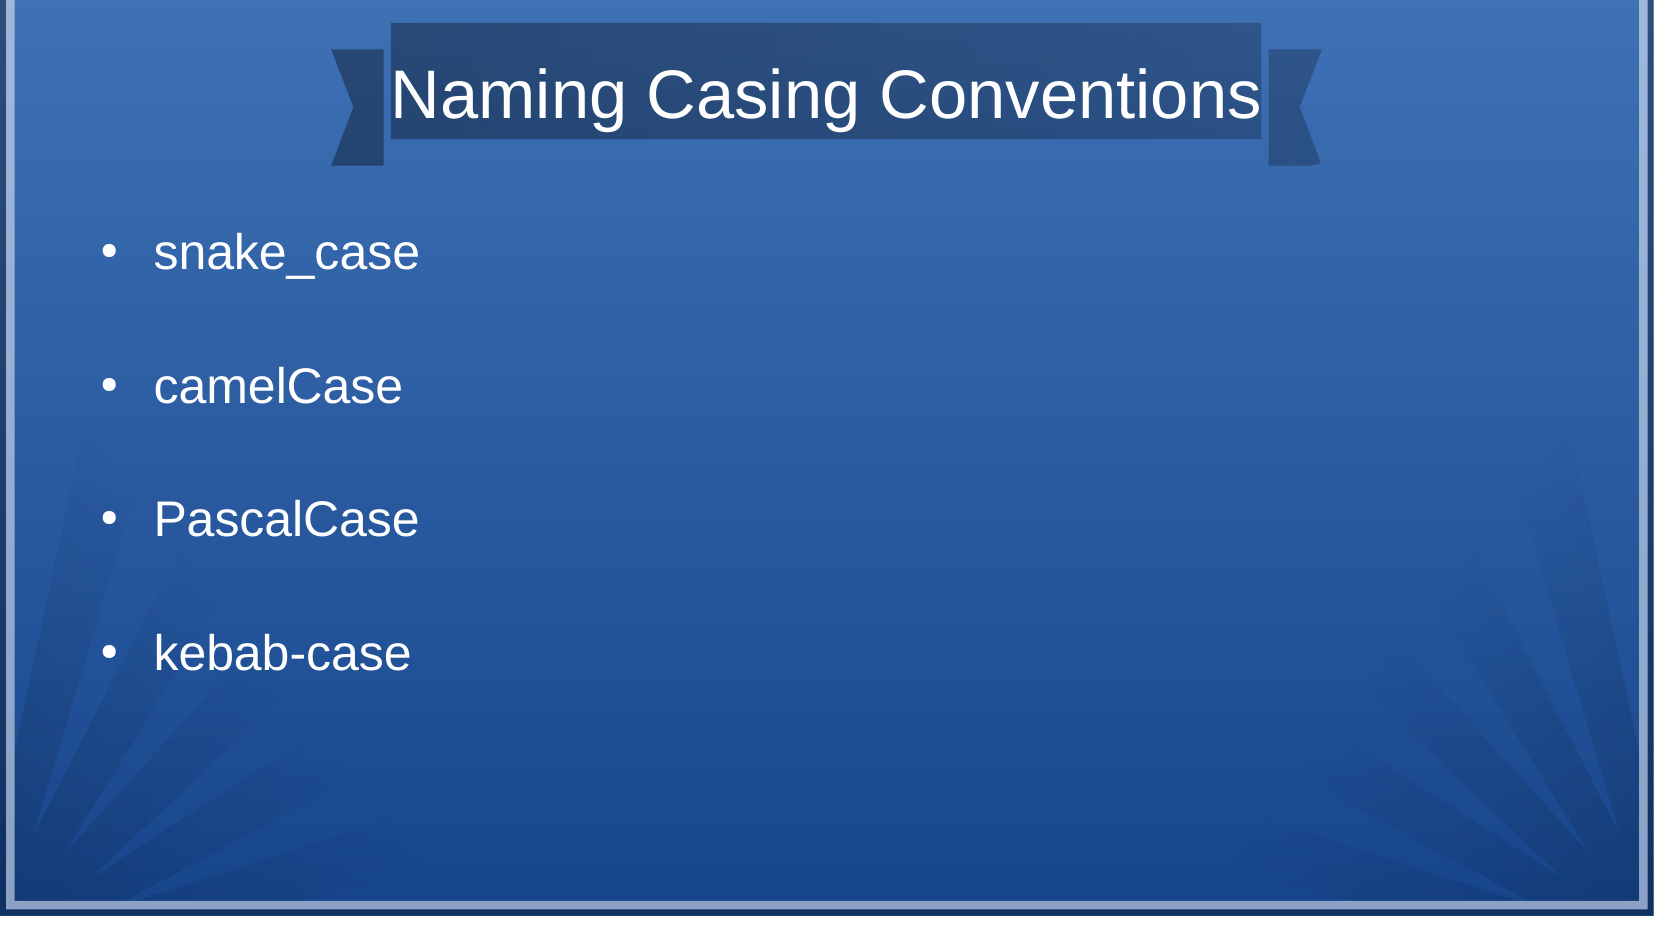

# Naming Casing Conventions
snake_case
camelCase
PascalCase
kebab-case